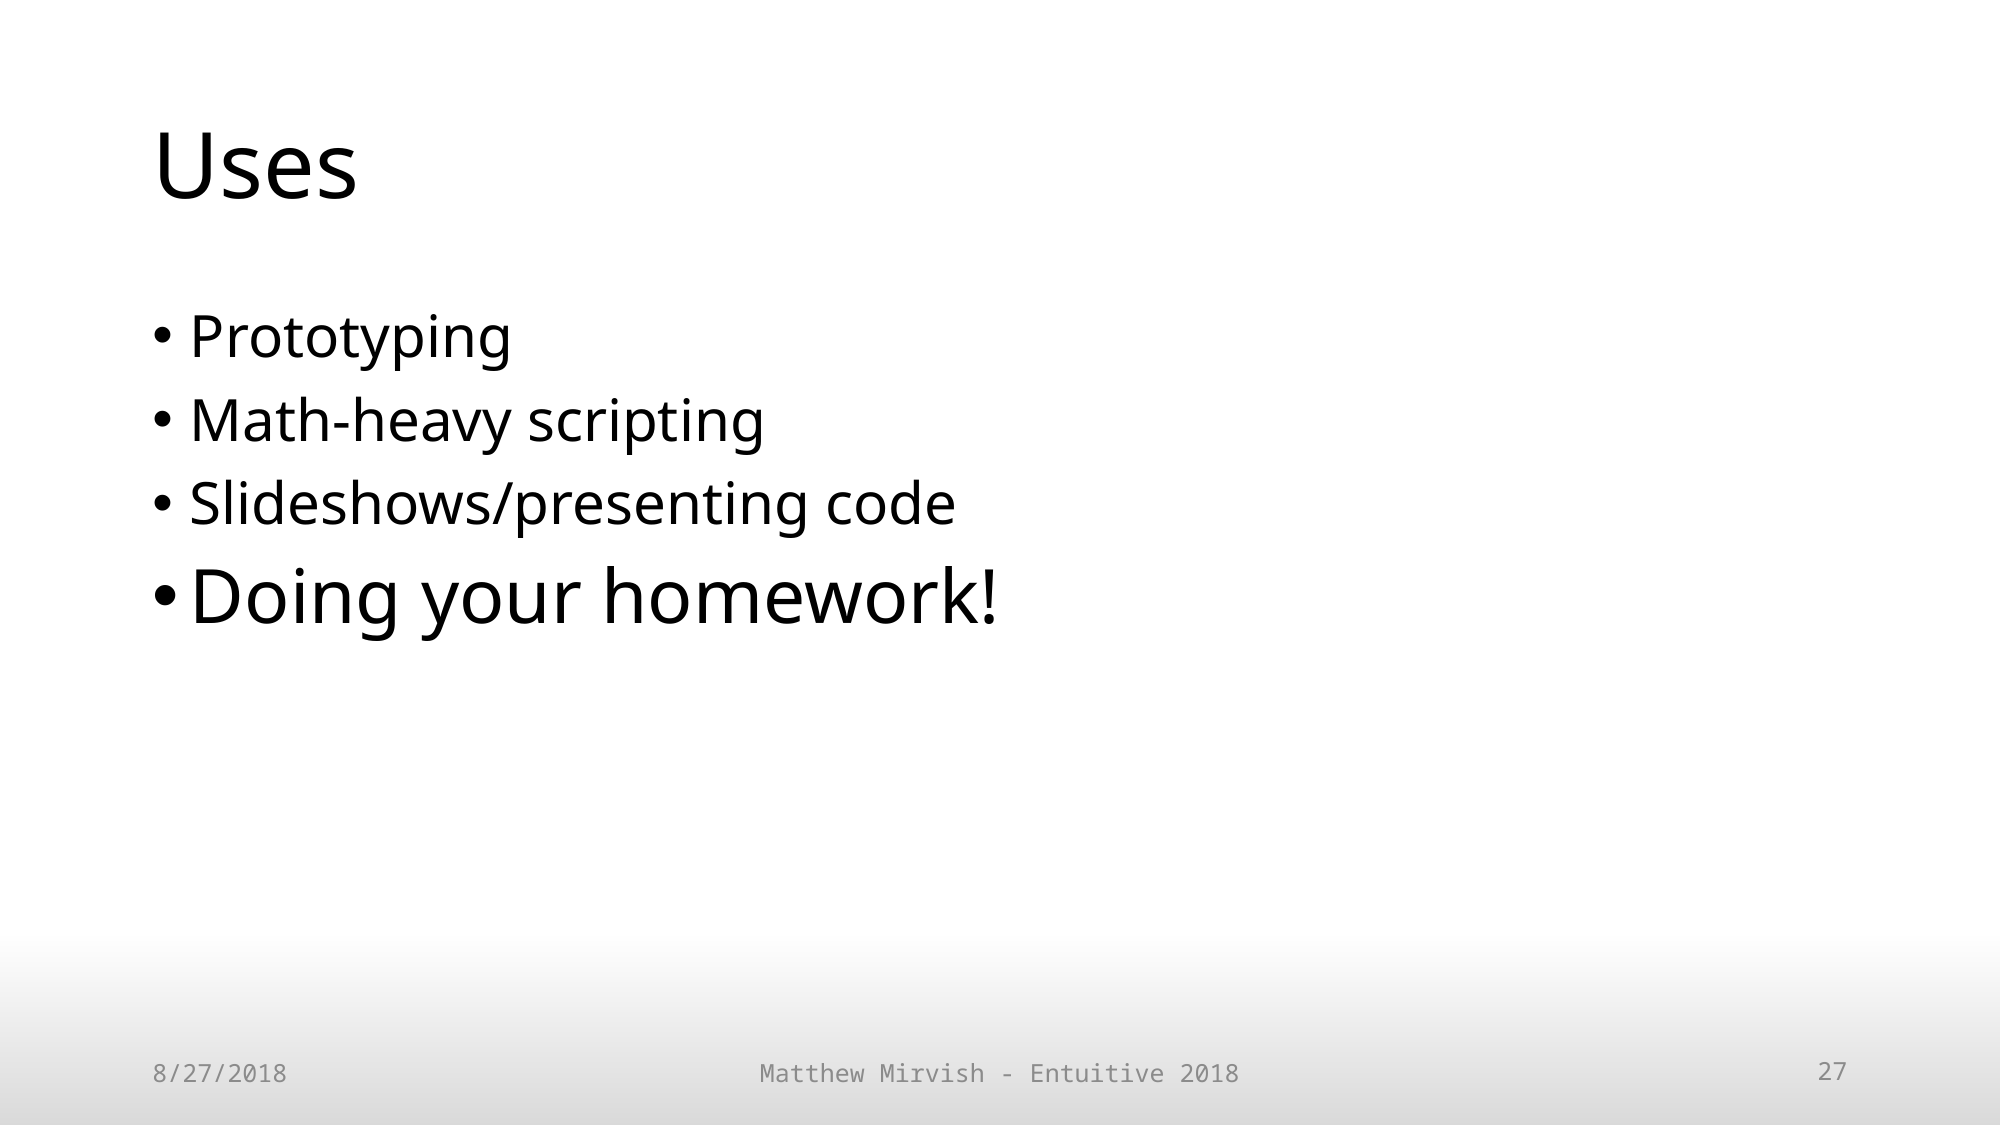

# Uses
Prototyping
Math-heavy scripting
Slideshows/presenting code
Doing your homework!
8/27/2018
Matthew Mirvish - Entuitive 2018